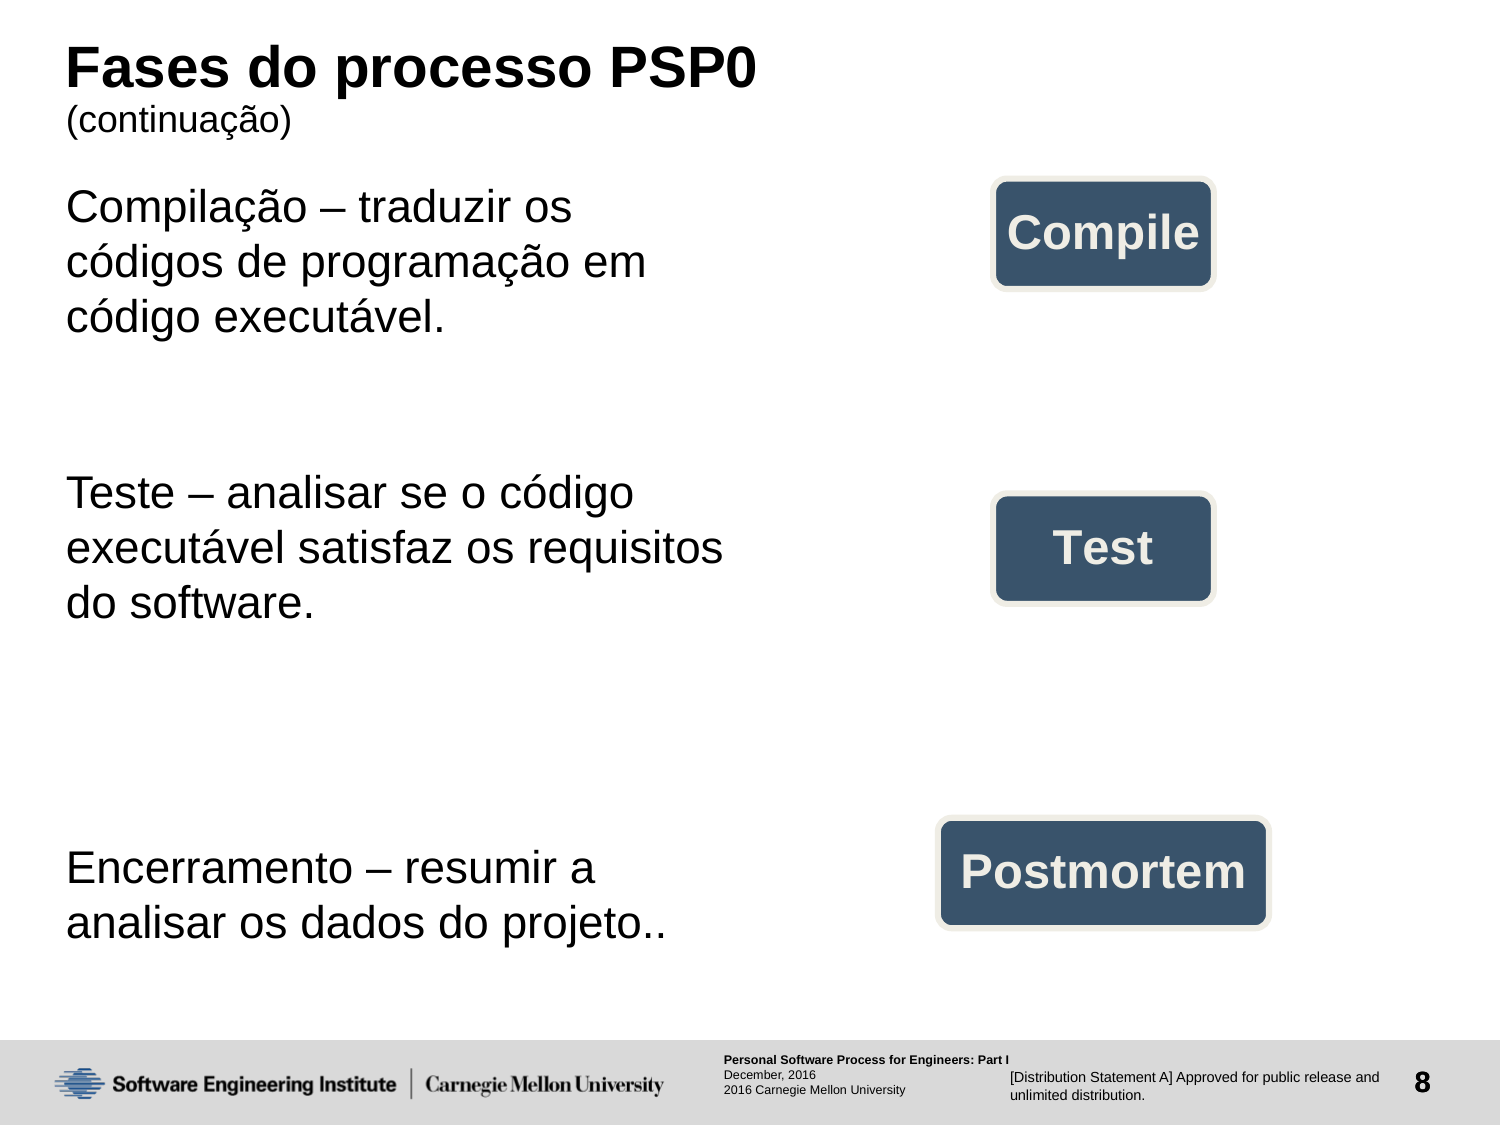

# Fases do processo PSP0 (continuação)
Compilação – traduzir os códigos de programação em código executável.
Teste – analisar se o código executável satisfaz os requisitos do software.
Encerramento – resumir a analisar os dados do projeto..